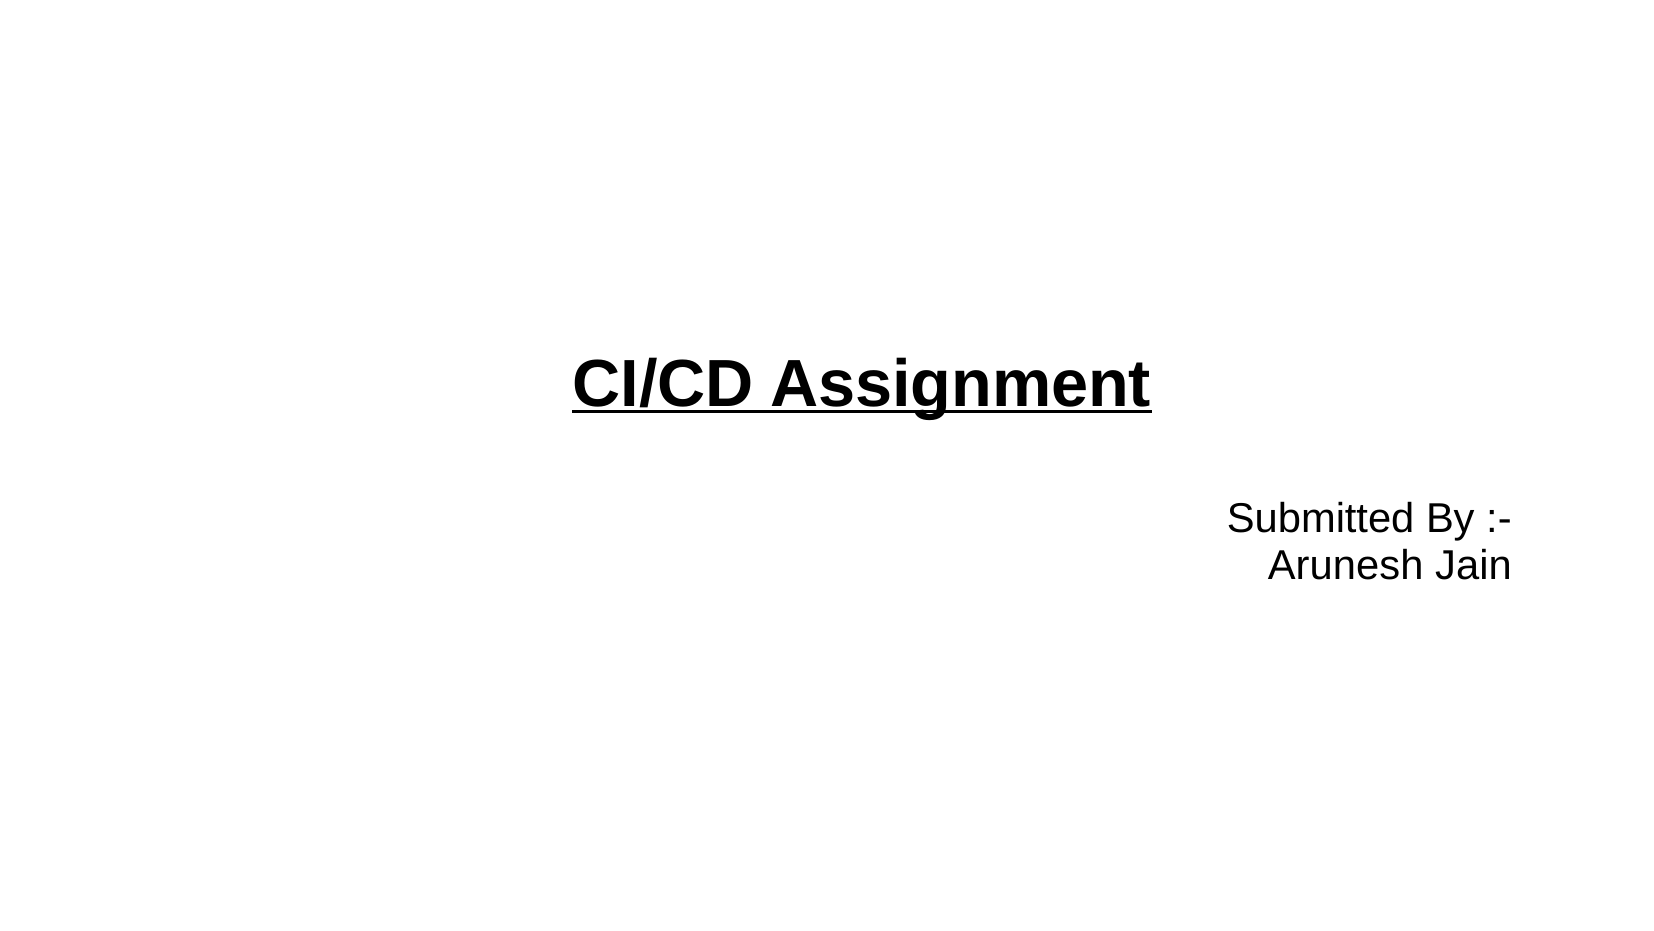

# CI/CD Assignment
Submitted By :-
Arunesh Jain